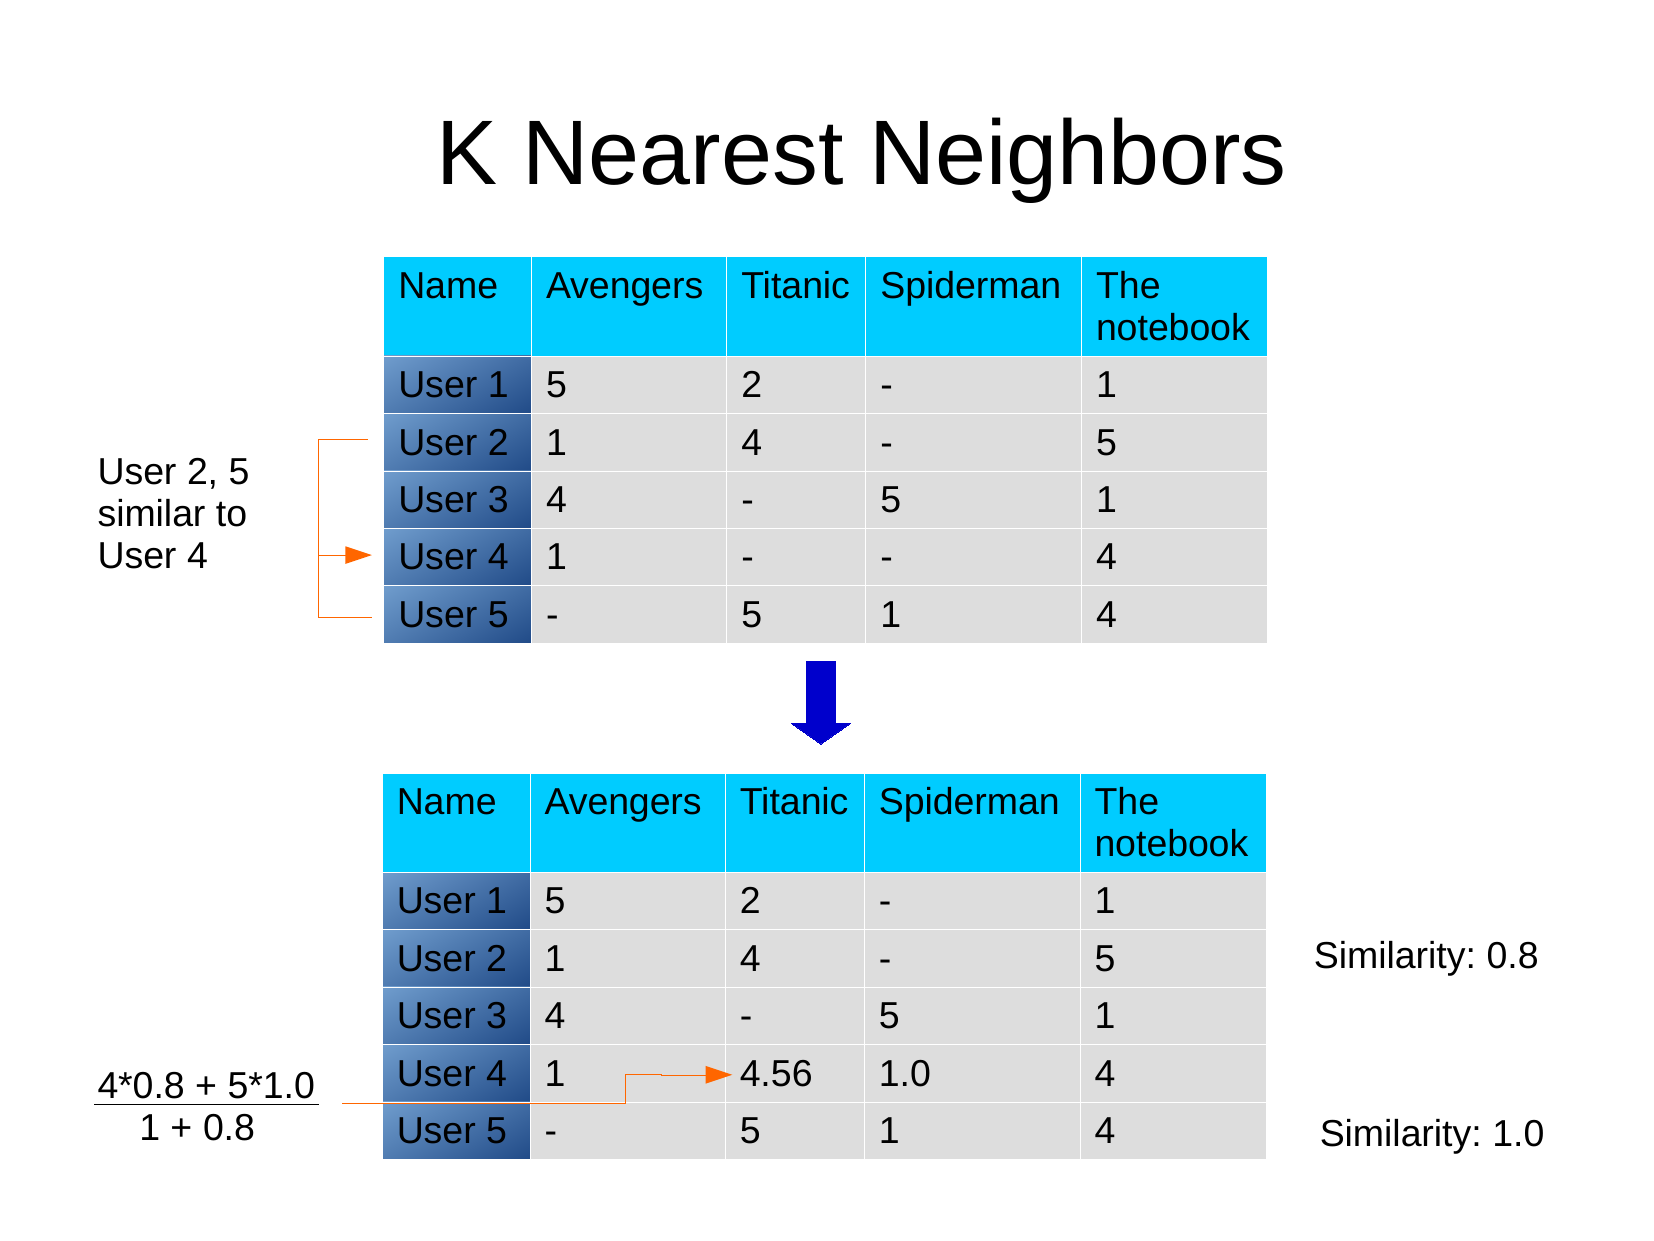

# K Nearest Neighbors
| Name | Avengers | Titanic | Spiderman | The notebook |
| --- | --- | --- | --- | --- |
| User 1 | 5 | 2 | - | 1 |
| User 2 | 1 | 4 | - | 5 |
| User 3 | 4 | - | 5 | 1 |
| User 4 | 1 | - | - | 4 |
| User 5 | - | 5 | 1 | 4 |
User 2, 5 similar to User 4
| Name | Avengers | Titanic | Spiderman | The notebook |
| --- | --- | --- | --- | --- |
| User 1 | 5 | 2 | - | 1 |
| User 2 | 1 | 4 | - | 5 |
| User 3 | 4 | - | 5 | 1 |
| User 4 | 1 | 4.56 | 1.0 | 4 |
| User 5 | - | 5 | 1 | 4 |
Similarity: 0.8
4*0.8 + 5*1.0
 1 + 0.8
Similarity: 1.0